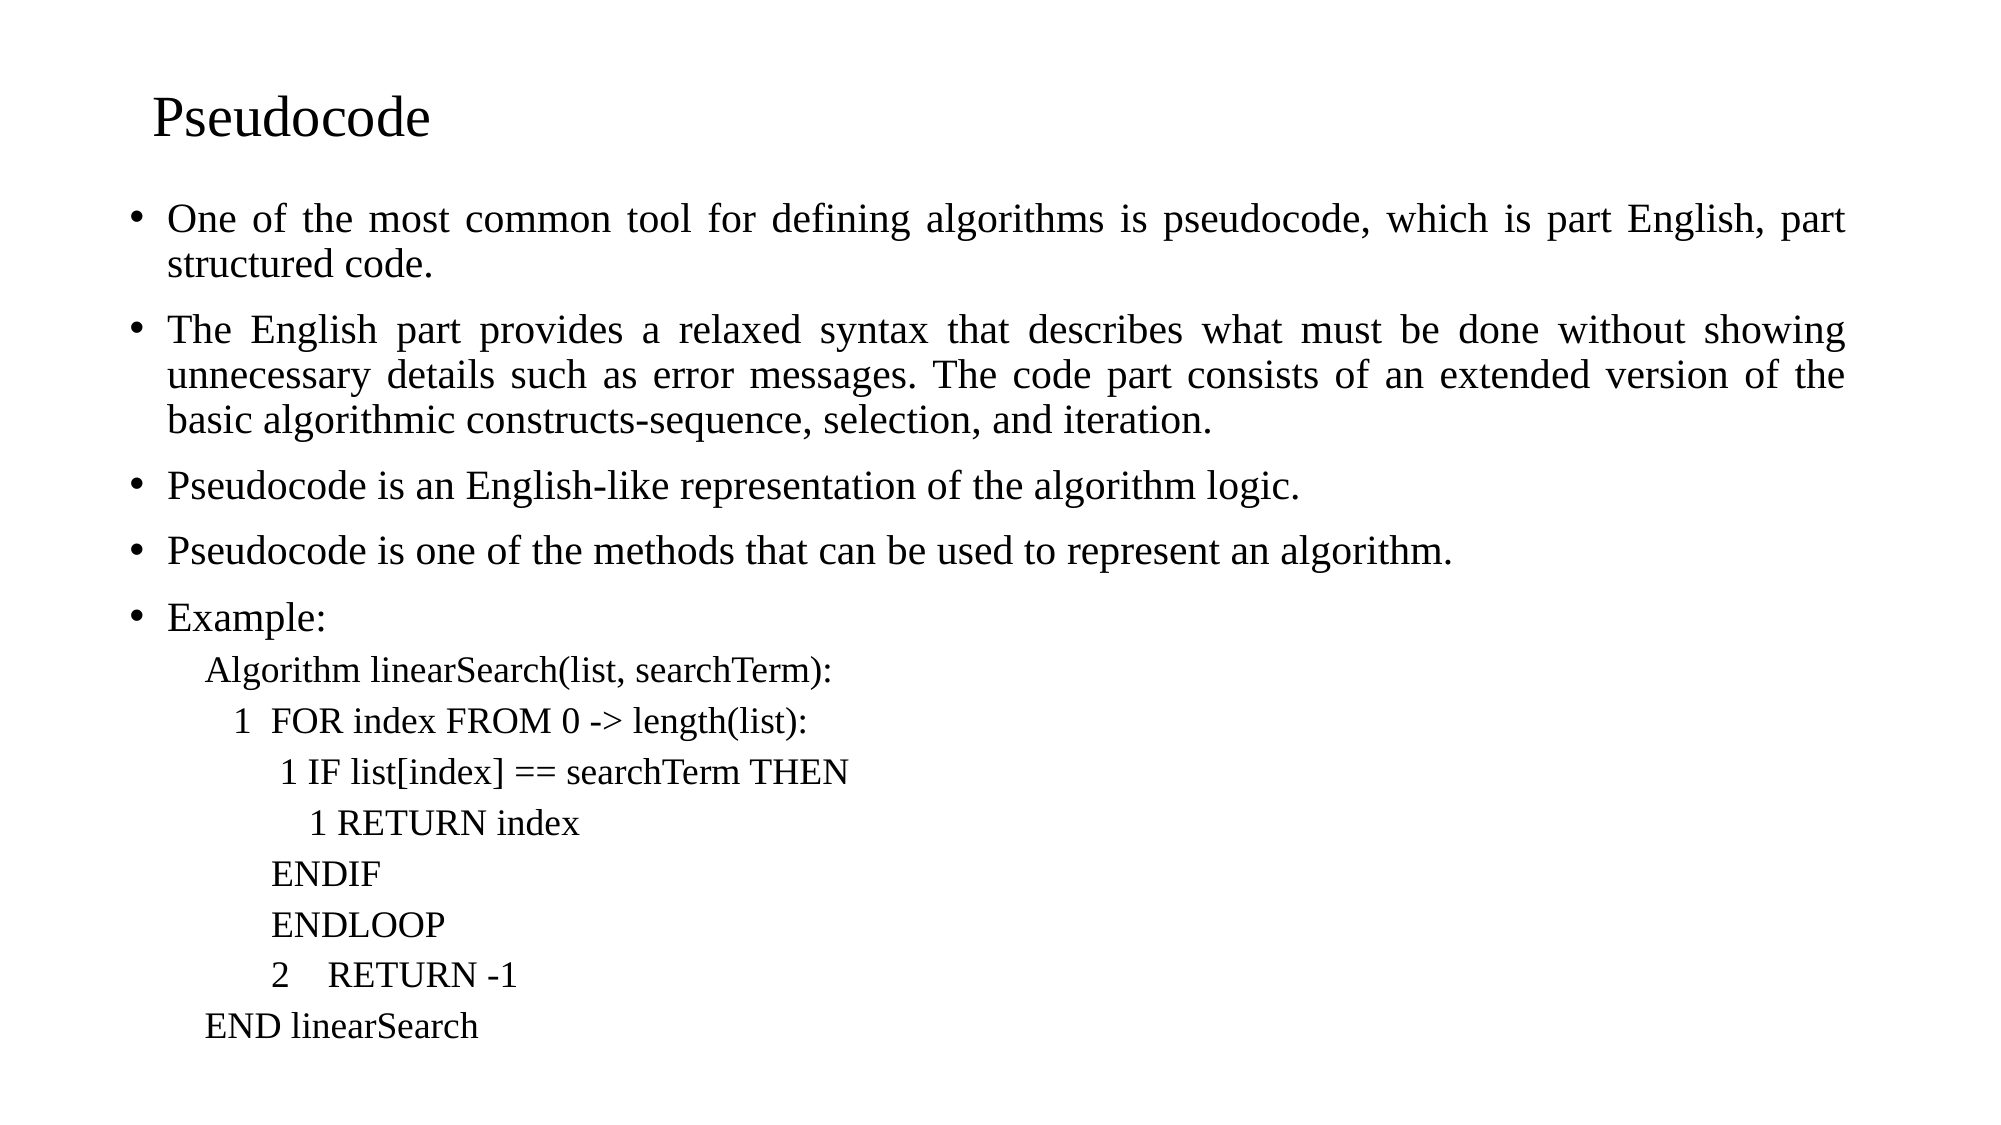

# Pseudocode
One of the most common tool for defining algorithms is pseudocode, which is part English, part structured code.
The English part provides a relaxed syntax that describes what must be done without showing unnecessary details such as error messages. The code part consists of an extended version of the basic algorithmic constructs-sequence, selection, and iteration.
Pseudocode is an English-like representation of the algorithm logic.
Pseudocode is one of the methods that can be used to represent an algorithm.
Example:
Algorithm linearSearch(list, searchTerm):
 1 FOR index FROM 0 -> length(list):
 	1 IF list[index] == searchTerm THEN
 1 RETURN index
 ENDIF
 ENDLOOP
 2 RETURN -1
END linearSearch